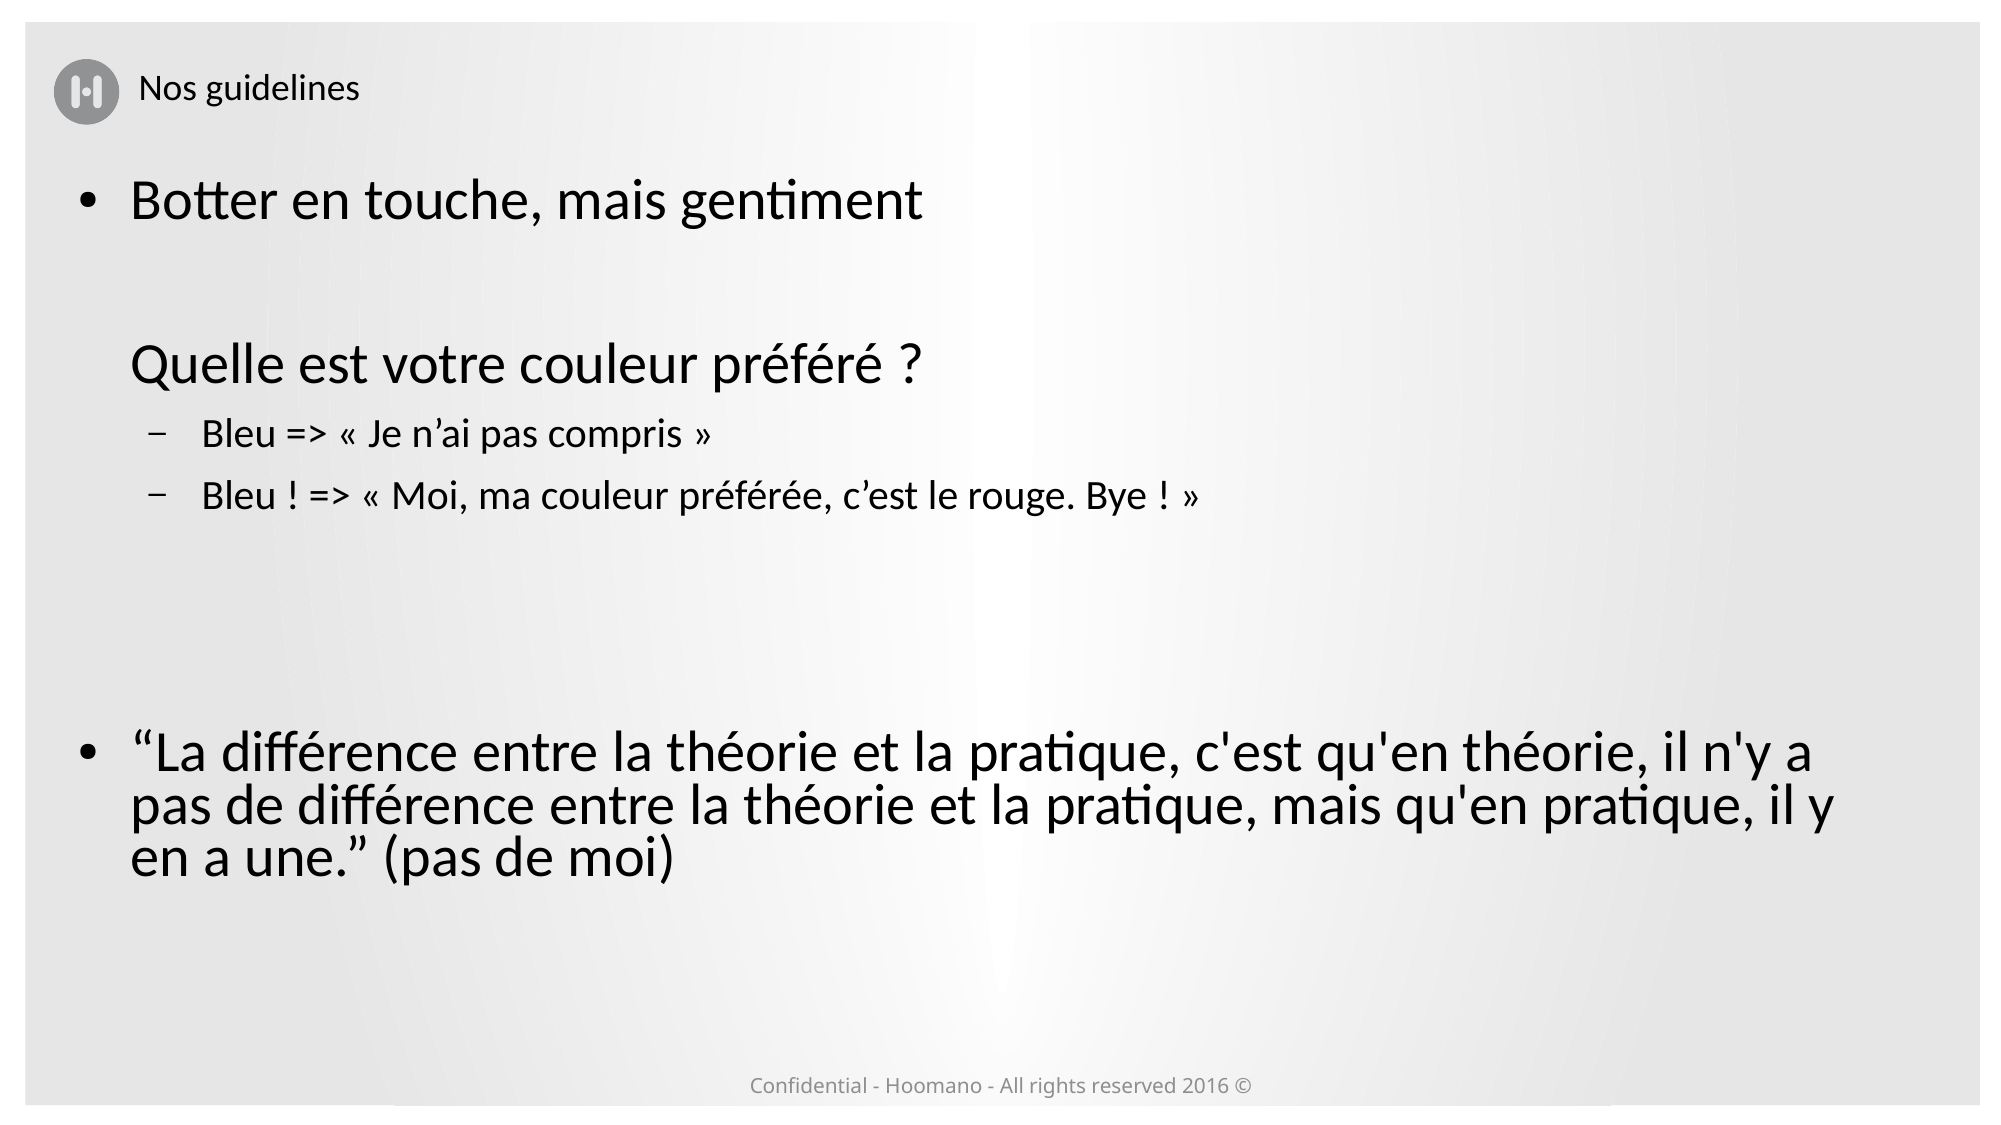

# Nos guidelines
Botter en touche, mais gentiment
Quelle est votre couleur préféré ?
Bleu => « Je n’ai pas compris »
Bleu ! => « Moi, ma couleur préférée, c’est le rouge. Bye ! »
“La différence entre la théorie et la pratique, c'est qu'en théorie, il n'y a pas de différence entre la théorie et la pratique, mais qu'en pratique, il y en a une.” (pas de moi)